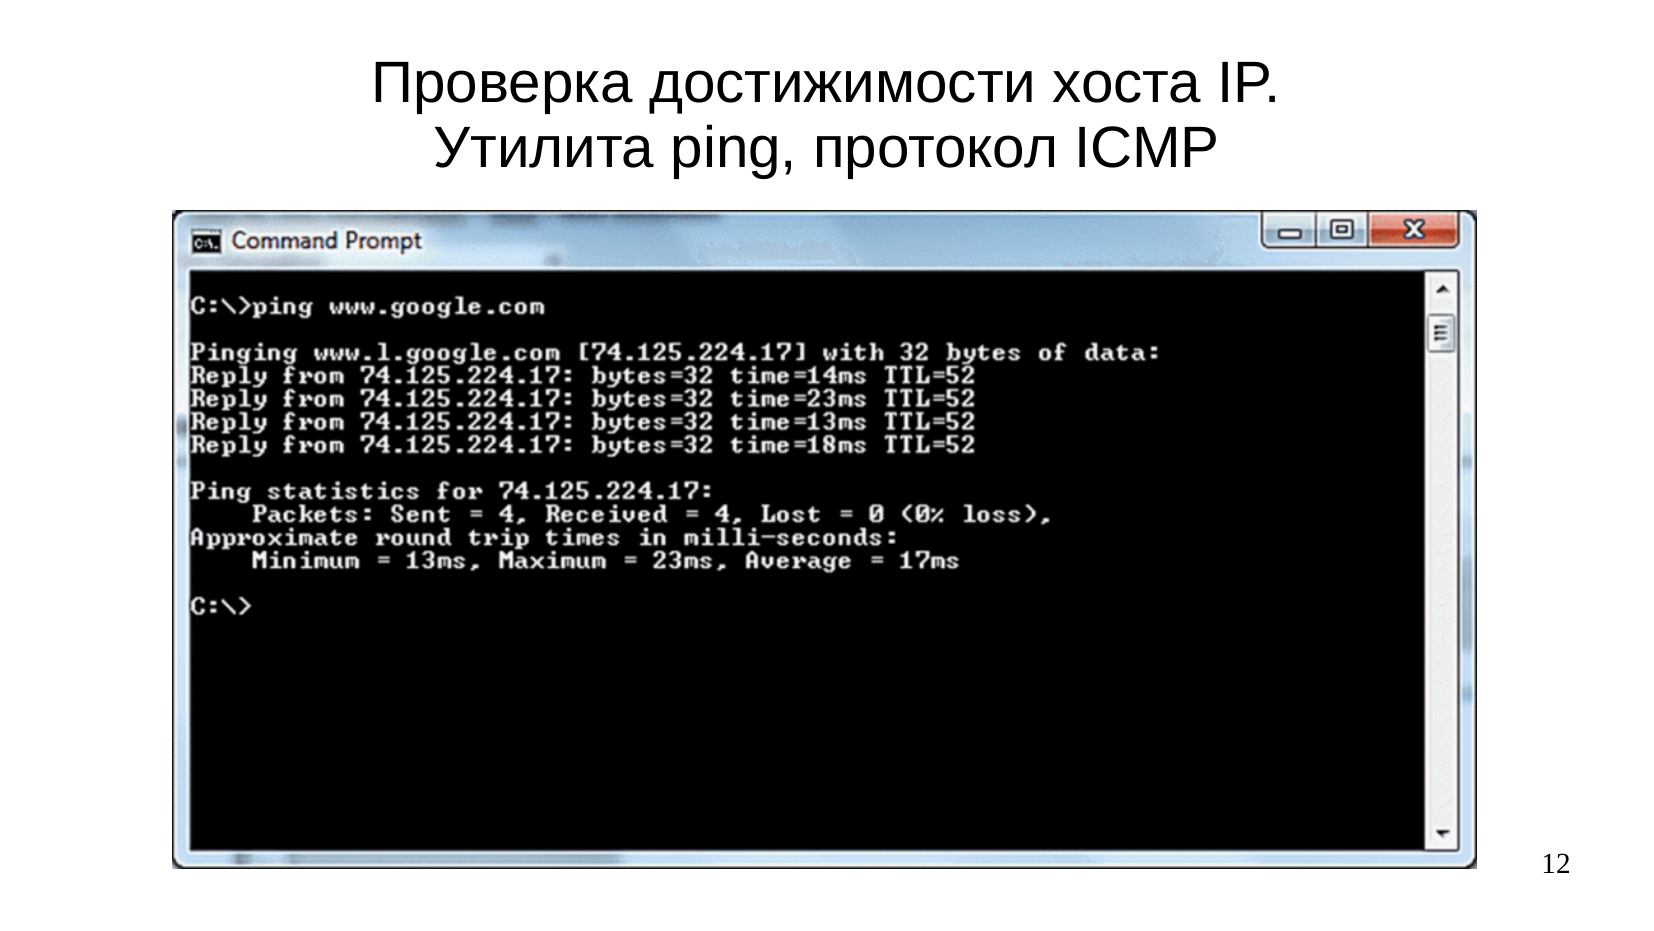

# Проверка достижимости хоста IP. Утилита ping, протокол ICMP
12